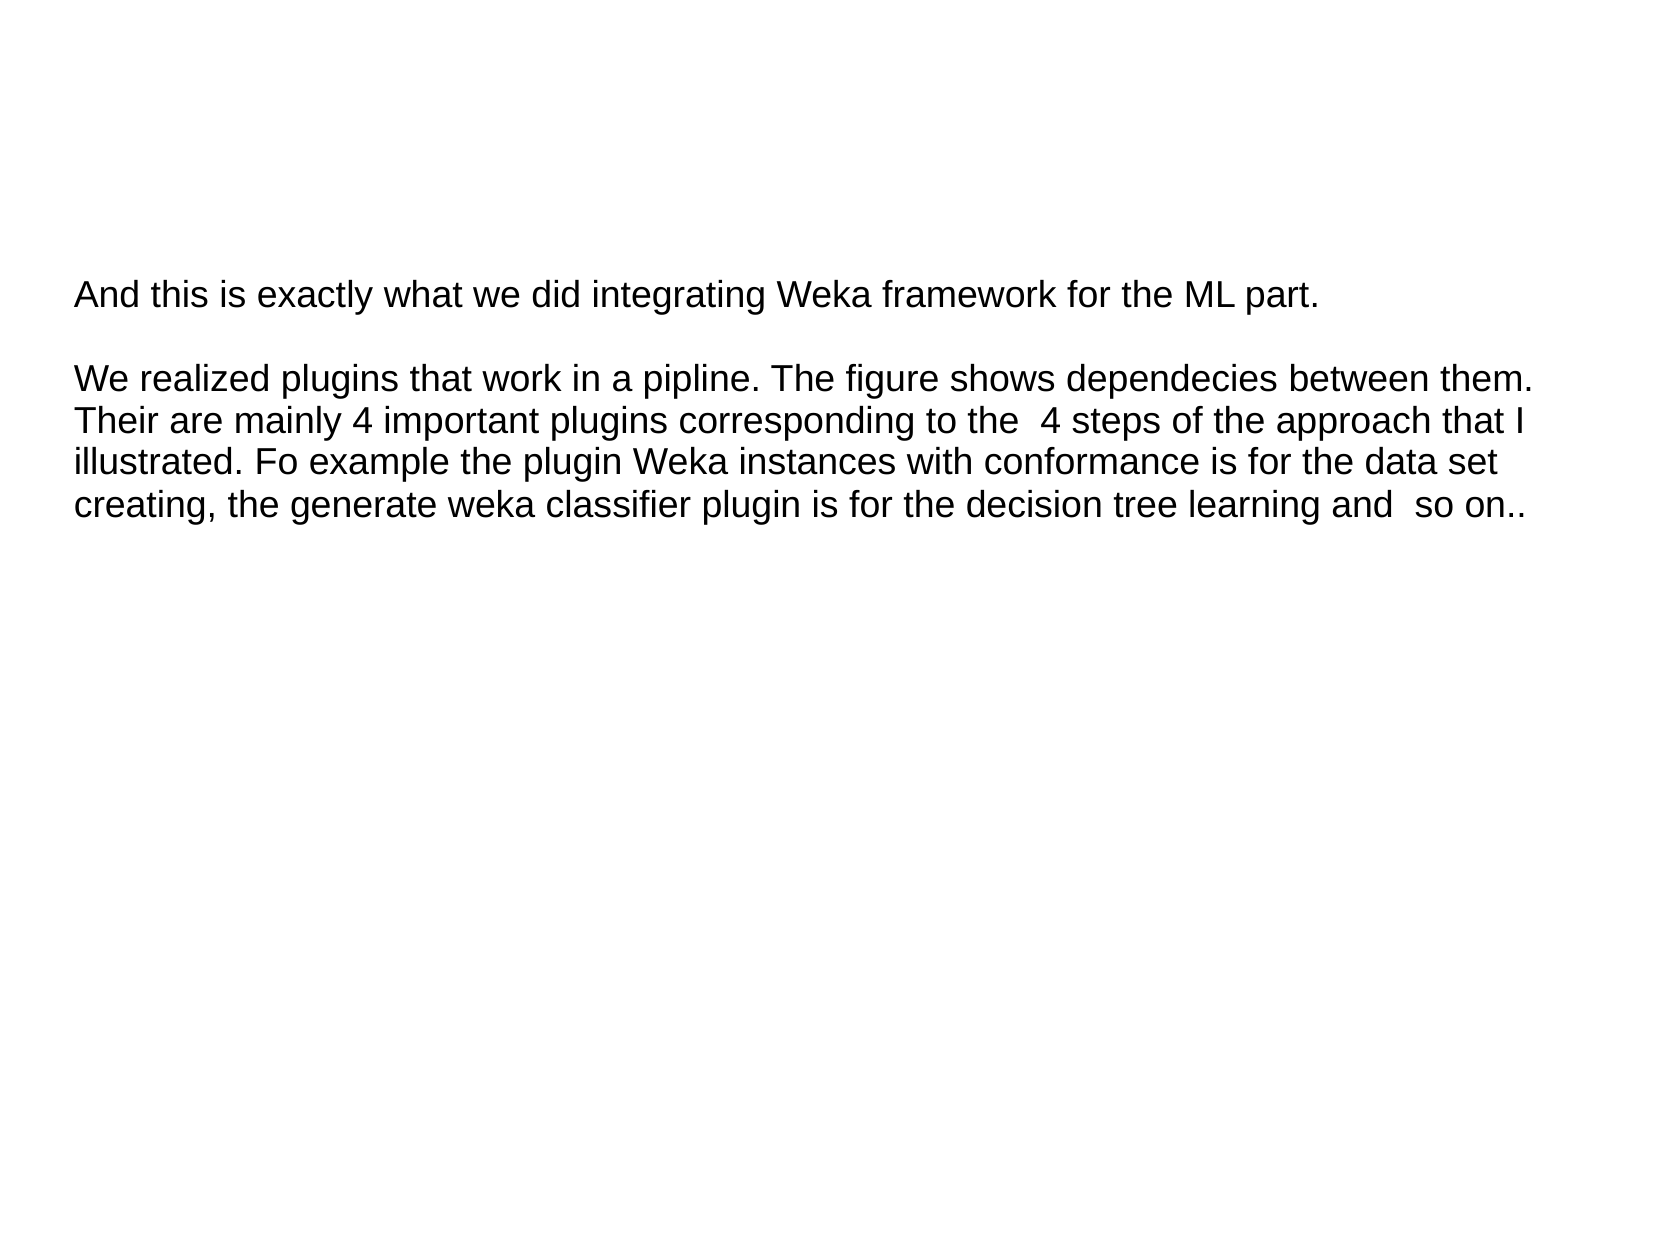

And this is exactly what we did integrating Weka framework for the ML part.
We realized plugins that work in a pipline. The figure shows dependecies between them. Their are mainly 4 important plugins corresponding to the 4 steps of the approach that I illustrated. Fo example the plugin Weka instances with conformance is for the data set creating, the generate weka classifier plugin is for the decision tree learning and so on..